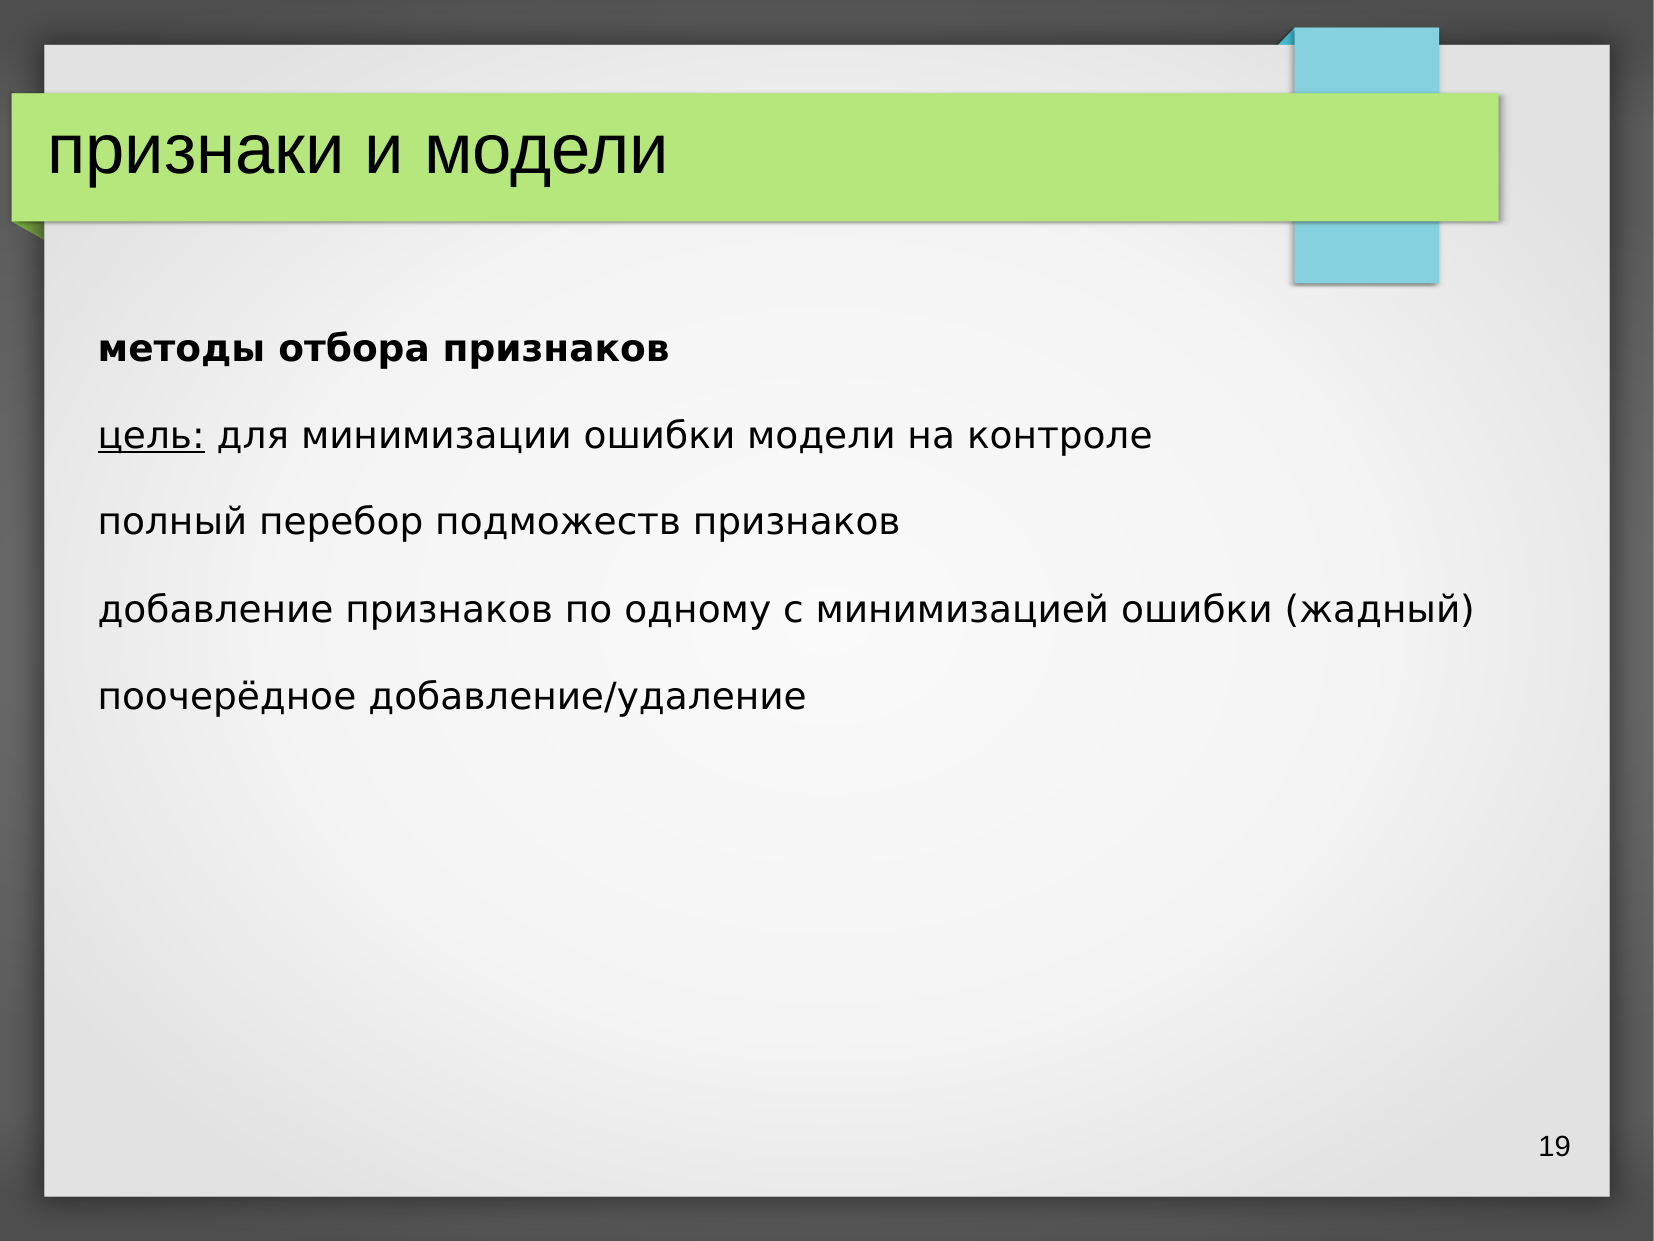

# признаки и модели
методы отбора признаков
цель: для минимизации ошибки модели на контроле
полный перебор подможеств признаков
добавление признаков по одному с минимизацией ошибки (жадный)
поочерёдное добавление/удаление
19